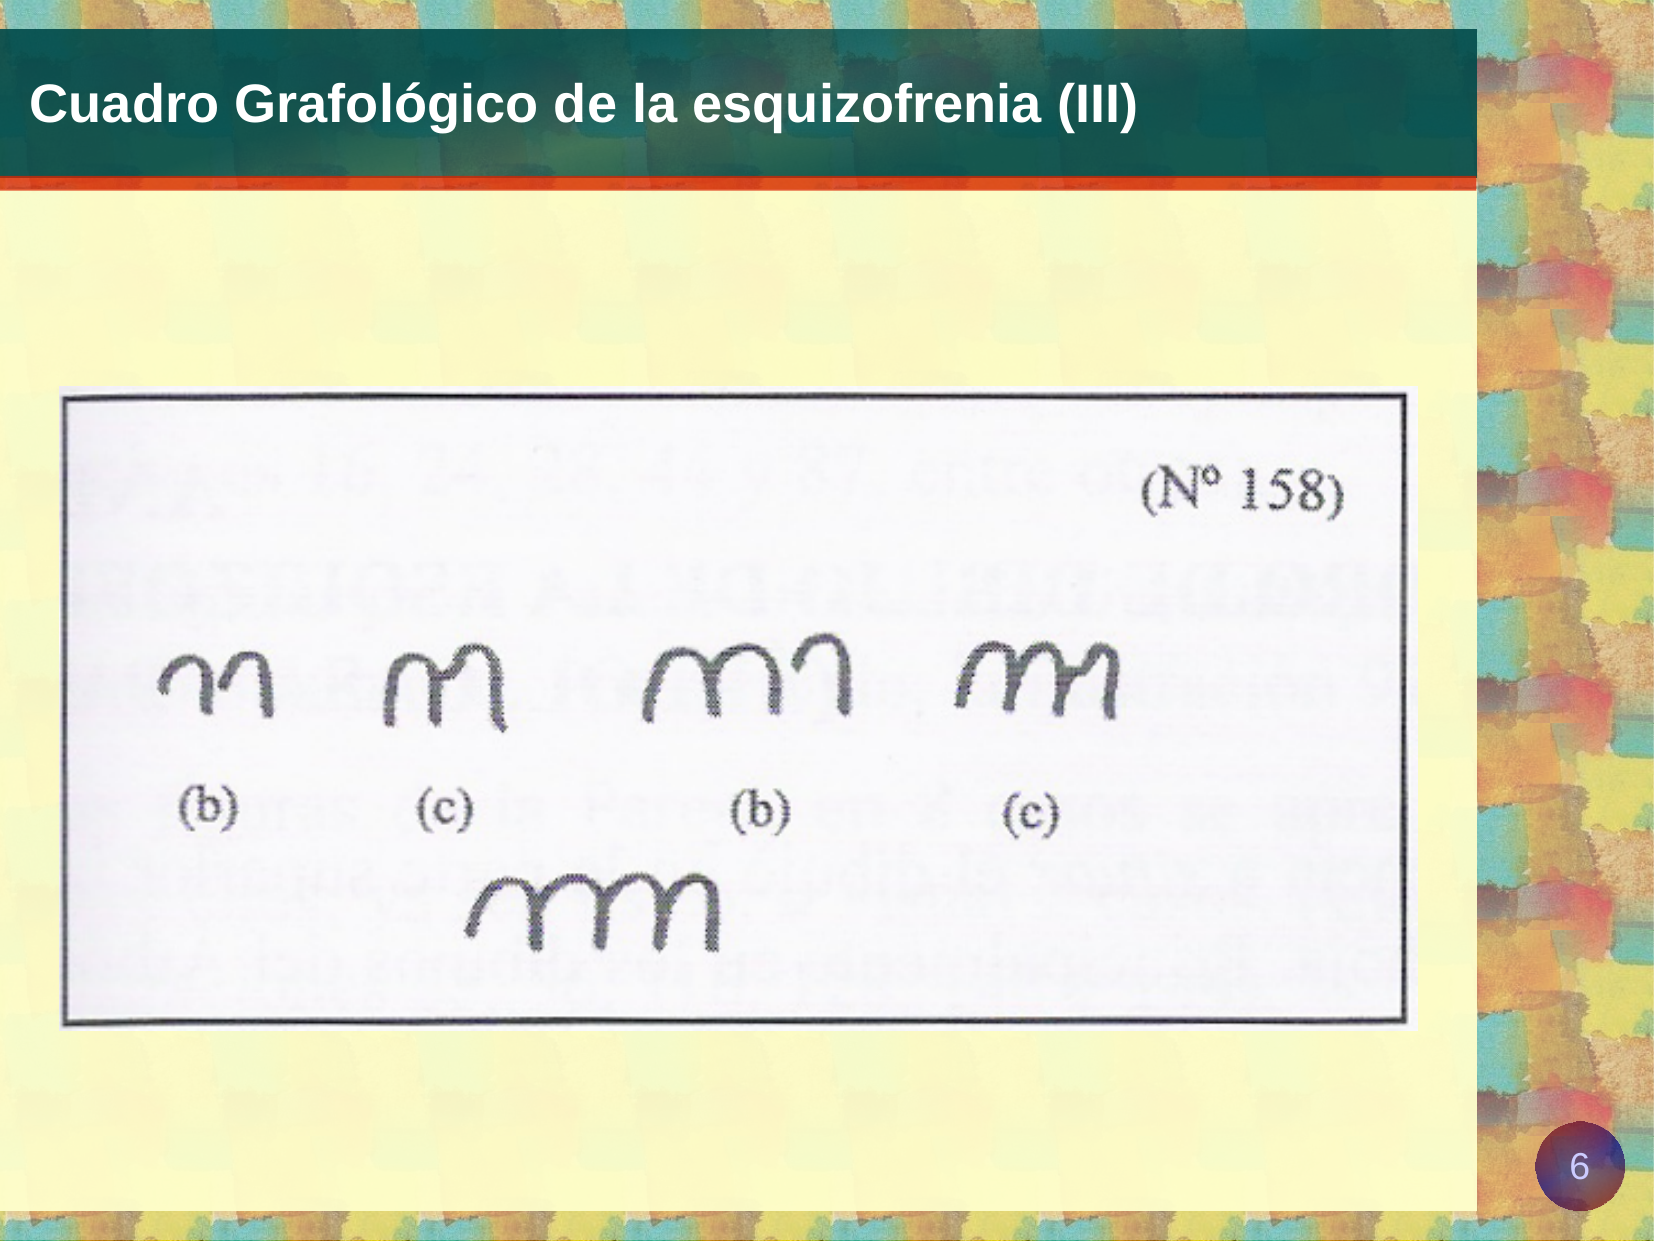

# Cuadro Grafológico de la esquizofrenia (III)